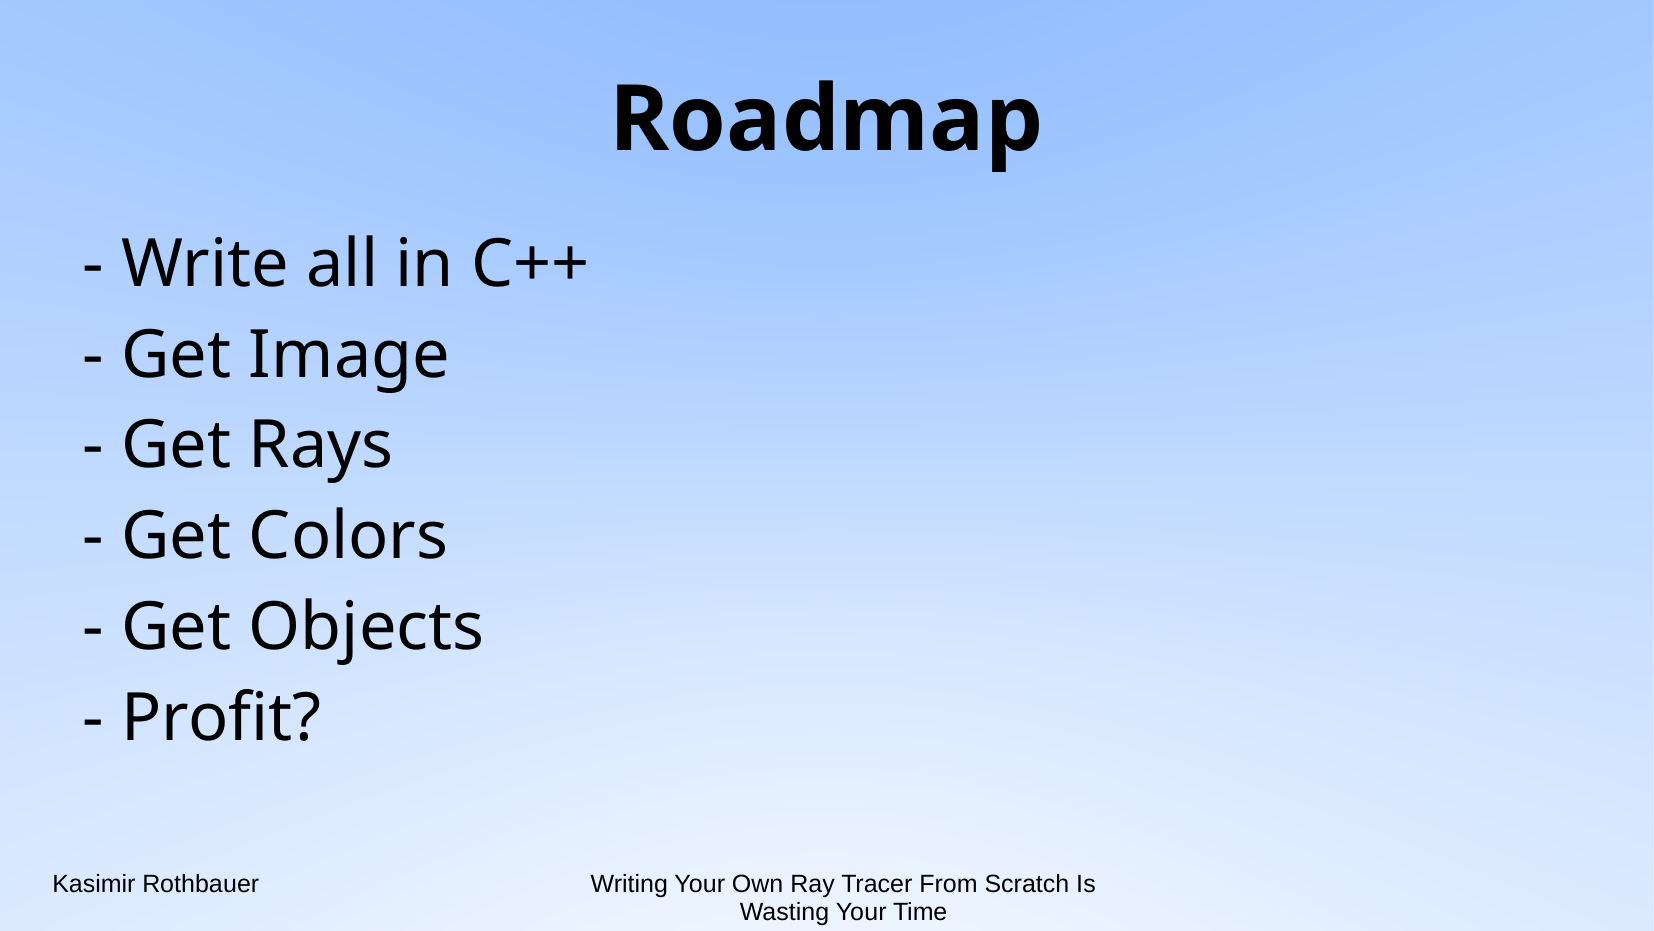

Roadmap
# - Write all in C++ - Get Image
- Get Rays
- Get Colors
- Get Objects
- Profit?
Kasimir Rothbauer
Writing Your Own Ray Tracer From Scratch Is Wasting Your Time